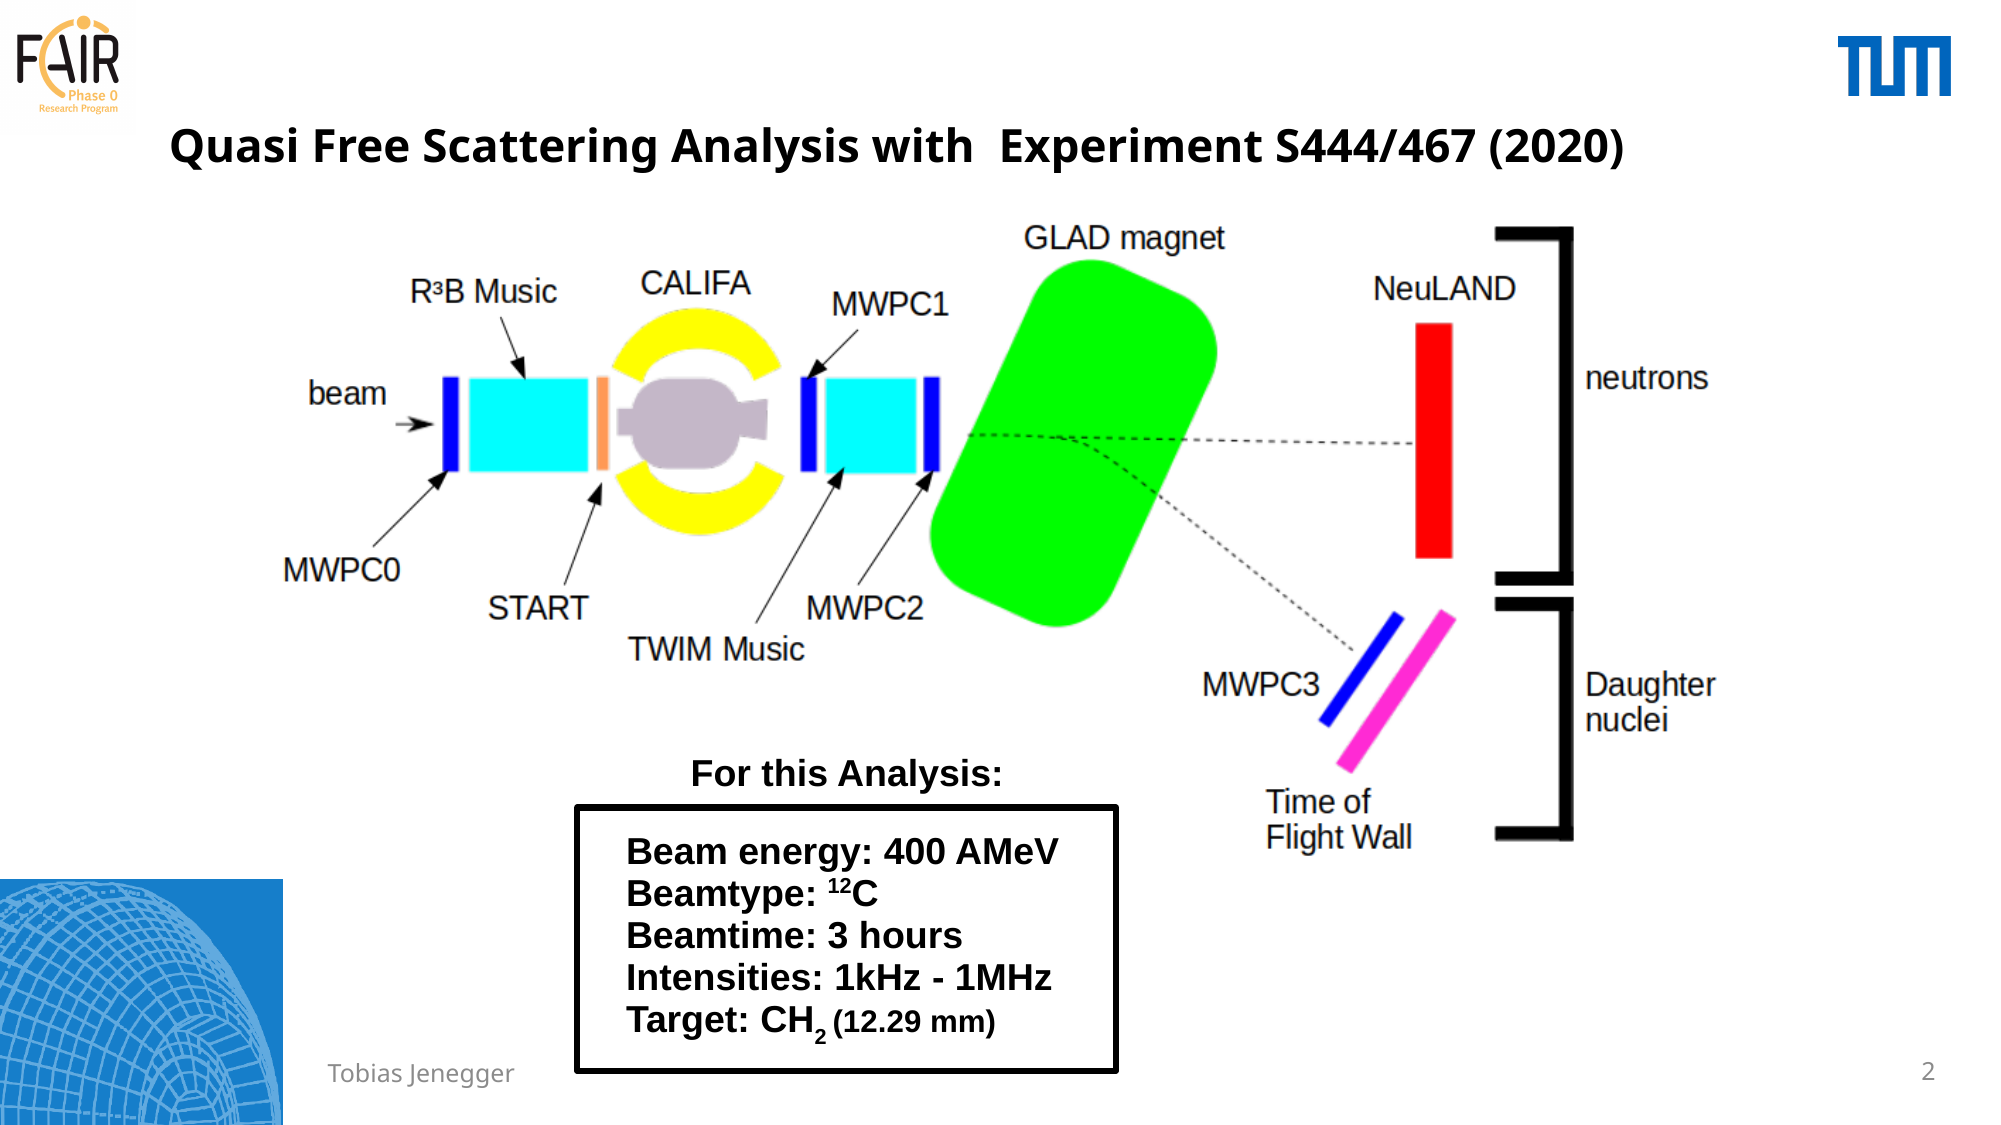

Quasi Free Scattering Analysis with Experiment S444/467 (2020)
For this Analysis:
Beam energy: 400 AMeV
Beamtype: 12C
Beamtime: 3 hours
Intensities: 1kHz - 1MHz
Target: CH2 (12.29 mm)
Tobias Jenegger